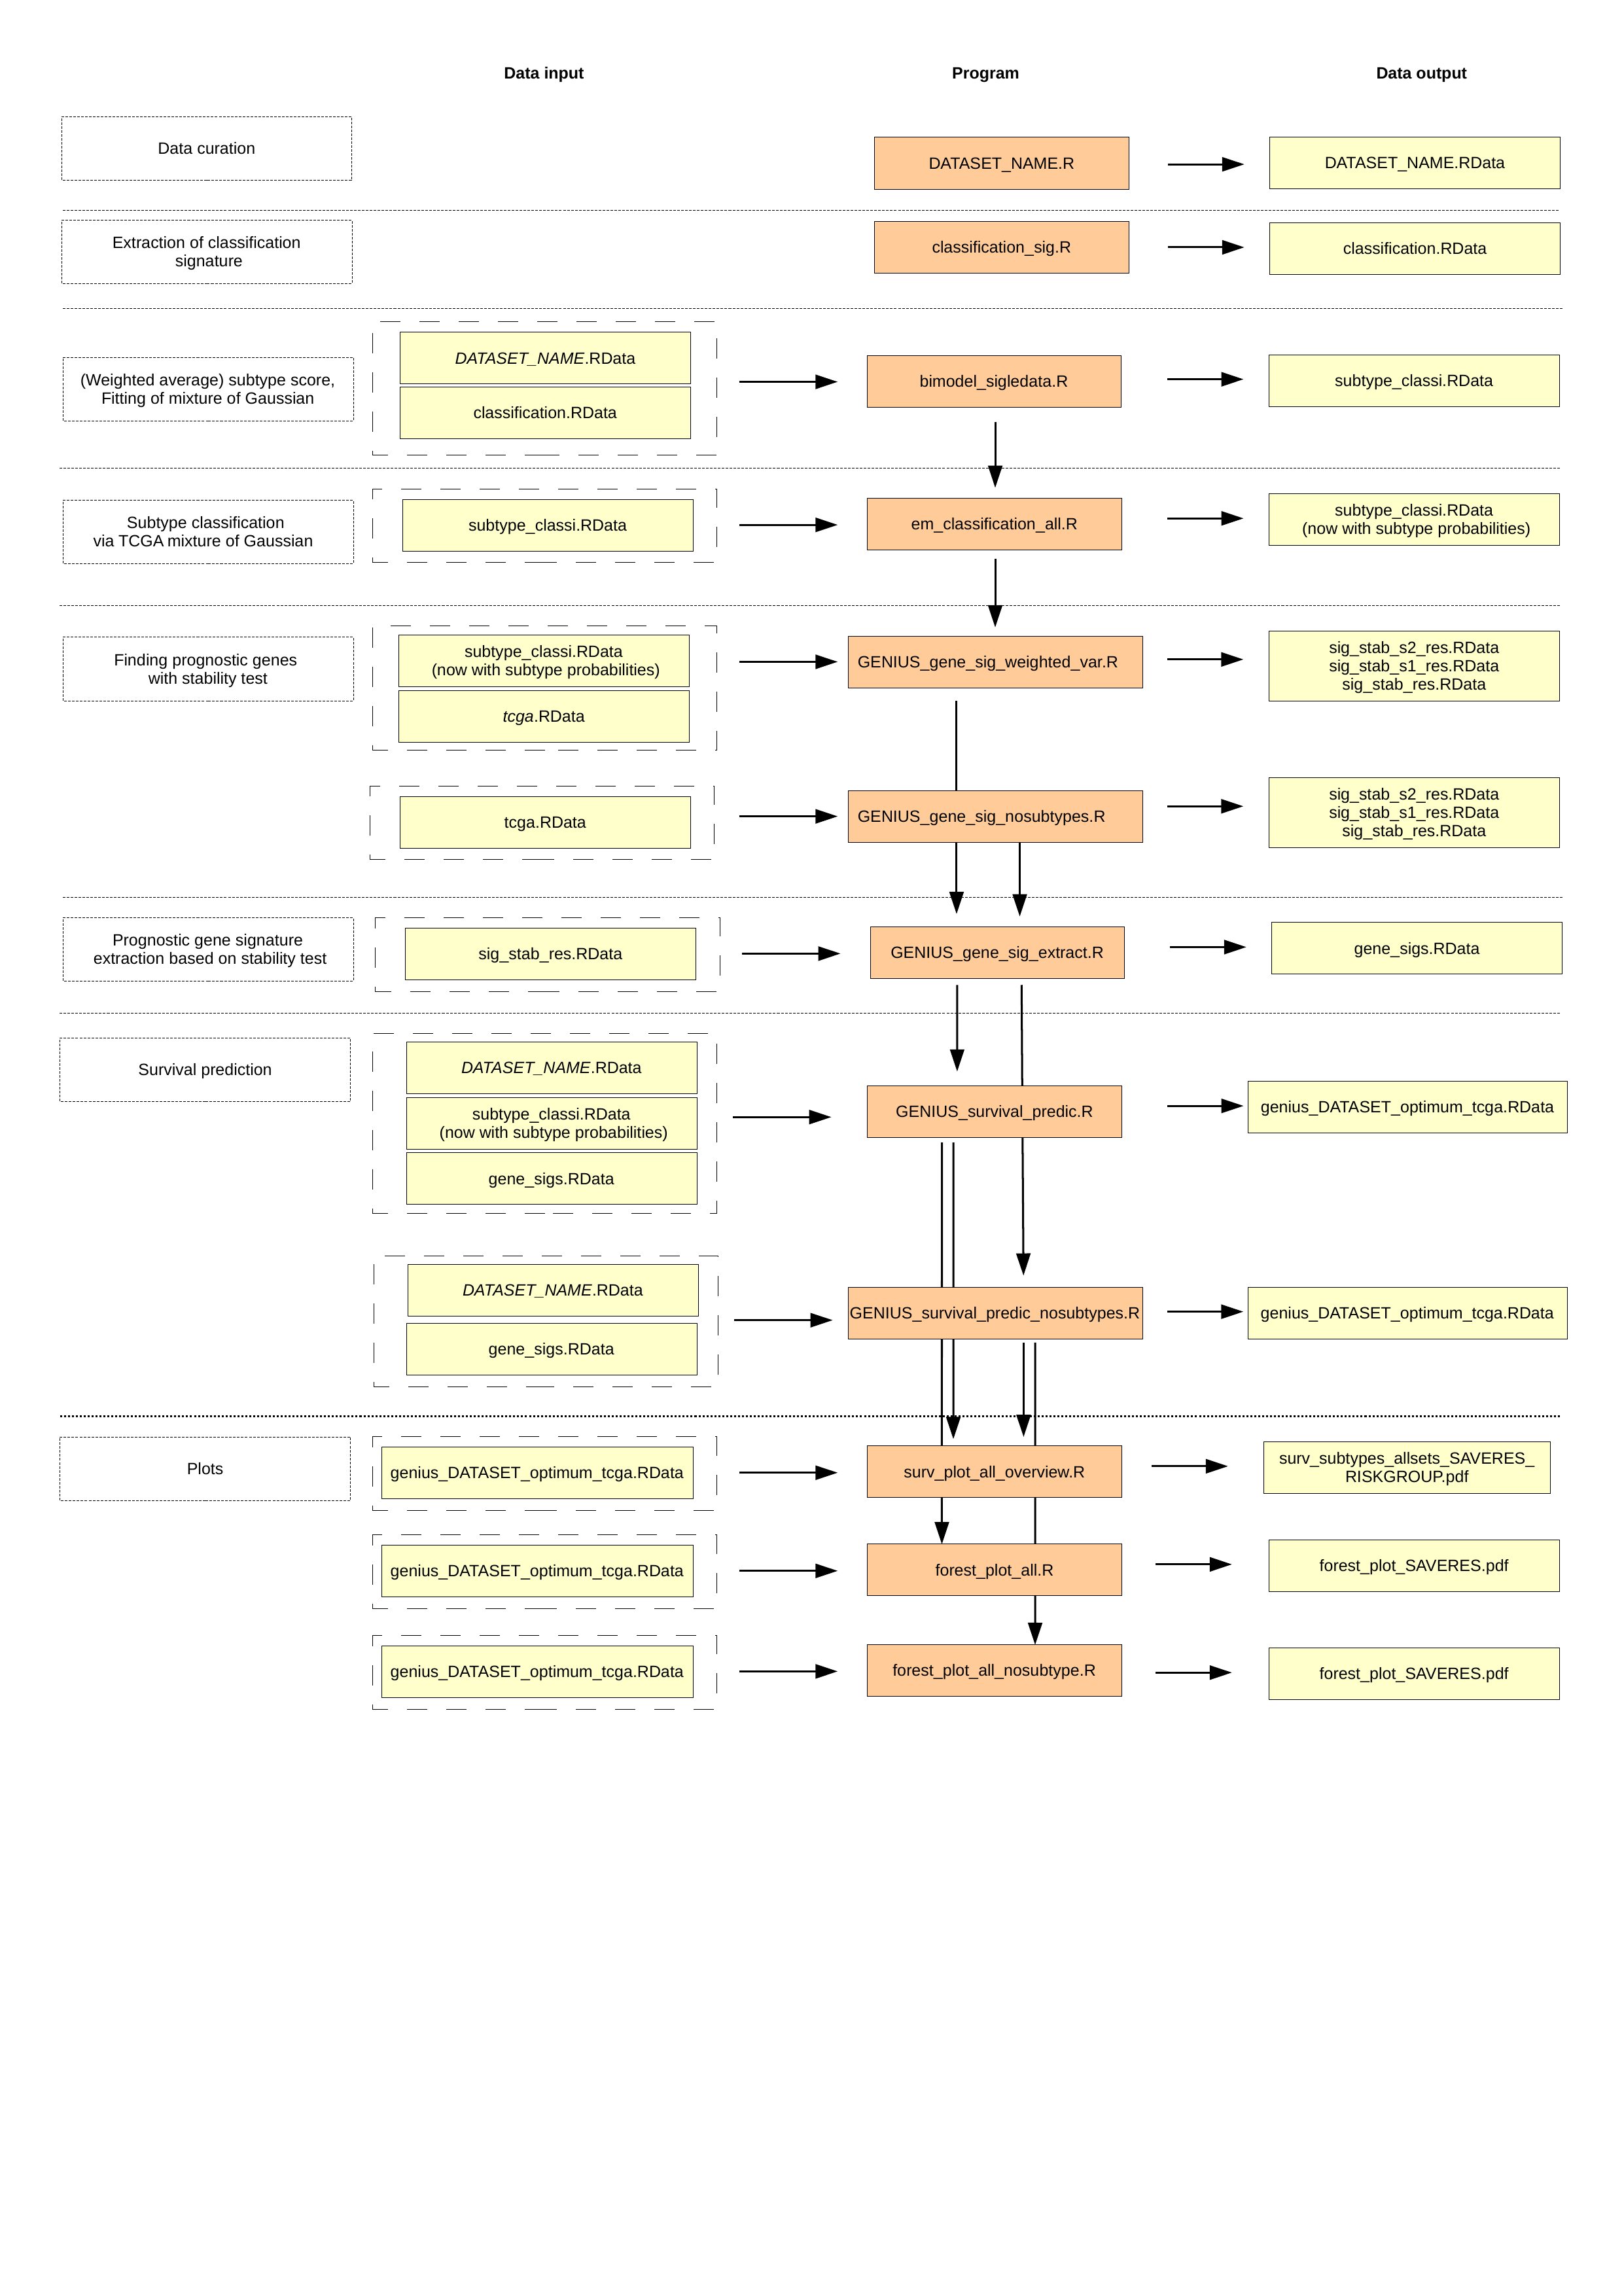

Data input
Program
Data output
Data curation
DATASET_NAME.RData
DATASET_NAME.RData
DATASET_NAME.R
Extraction of classification
 signature
classification_sig.R
classification.RData
DATASET_NAME.RData
DATASET_NAME.RData
subtype_classi.RData
bimodel_sigledata.R
(Weighted average) subtype score,
Fitting of mixture of Gaussian
classification.RData
subtype_classi.RData
 (now with subtype probabilities)
em_classification_all.R
subtype_classi.RData
Subtype classification
via TCGA mixture of Gaussian
sig_stab_s2_res.RData
sig_stab_s1_res.RData
sig_stab_res.RData
subtype_classi.RData
 (now with subtype probabilities)
GENIUS_gene_sig_weighted_var.R
Finding prognostic genes
with stability test
tcga.RData
sig_stab_s2_res.RData
sig_stab_s1_res.RData
sig_stab_res.RData
GENIUS_gene_sig_nosubtypes.R
tcga.RData
Prognostic gene signature
 extraction based on stability test
gene_sigs.RData
GENIUS_gene_sig_extract.R
sig_stab_res.RData
Survival prediction
DATASET_NAME.RData
genius_DATASET_optimum_tcga.RData
GENIUS_survival_predic.R
subtype_classi.RData
 (now with subtype probabilities)
gene_sigs.RData
DATASET_NAME.RData
GENIUS_survival_predic_nosubtypes.R
genius_DATASET_optimum_tcga.RData
gene_sigs.RData
Plots
surv_subtypes_allsets_SAVERES_
RISKGROUP.pdf
surv_plot_all_overview.R
genius_DATASET_optimum_tcga.RData
forest_plot_SAVERES.pdf
forest_plot_all.R
genius_DATASET_optimum_tcga.RData
forest_plot_all_nosubtype.R
genius_DATASET_optimum_tcga.RData
forest_plot_SAVERES.pdf